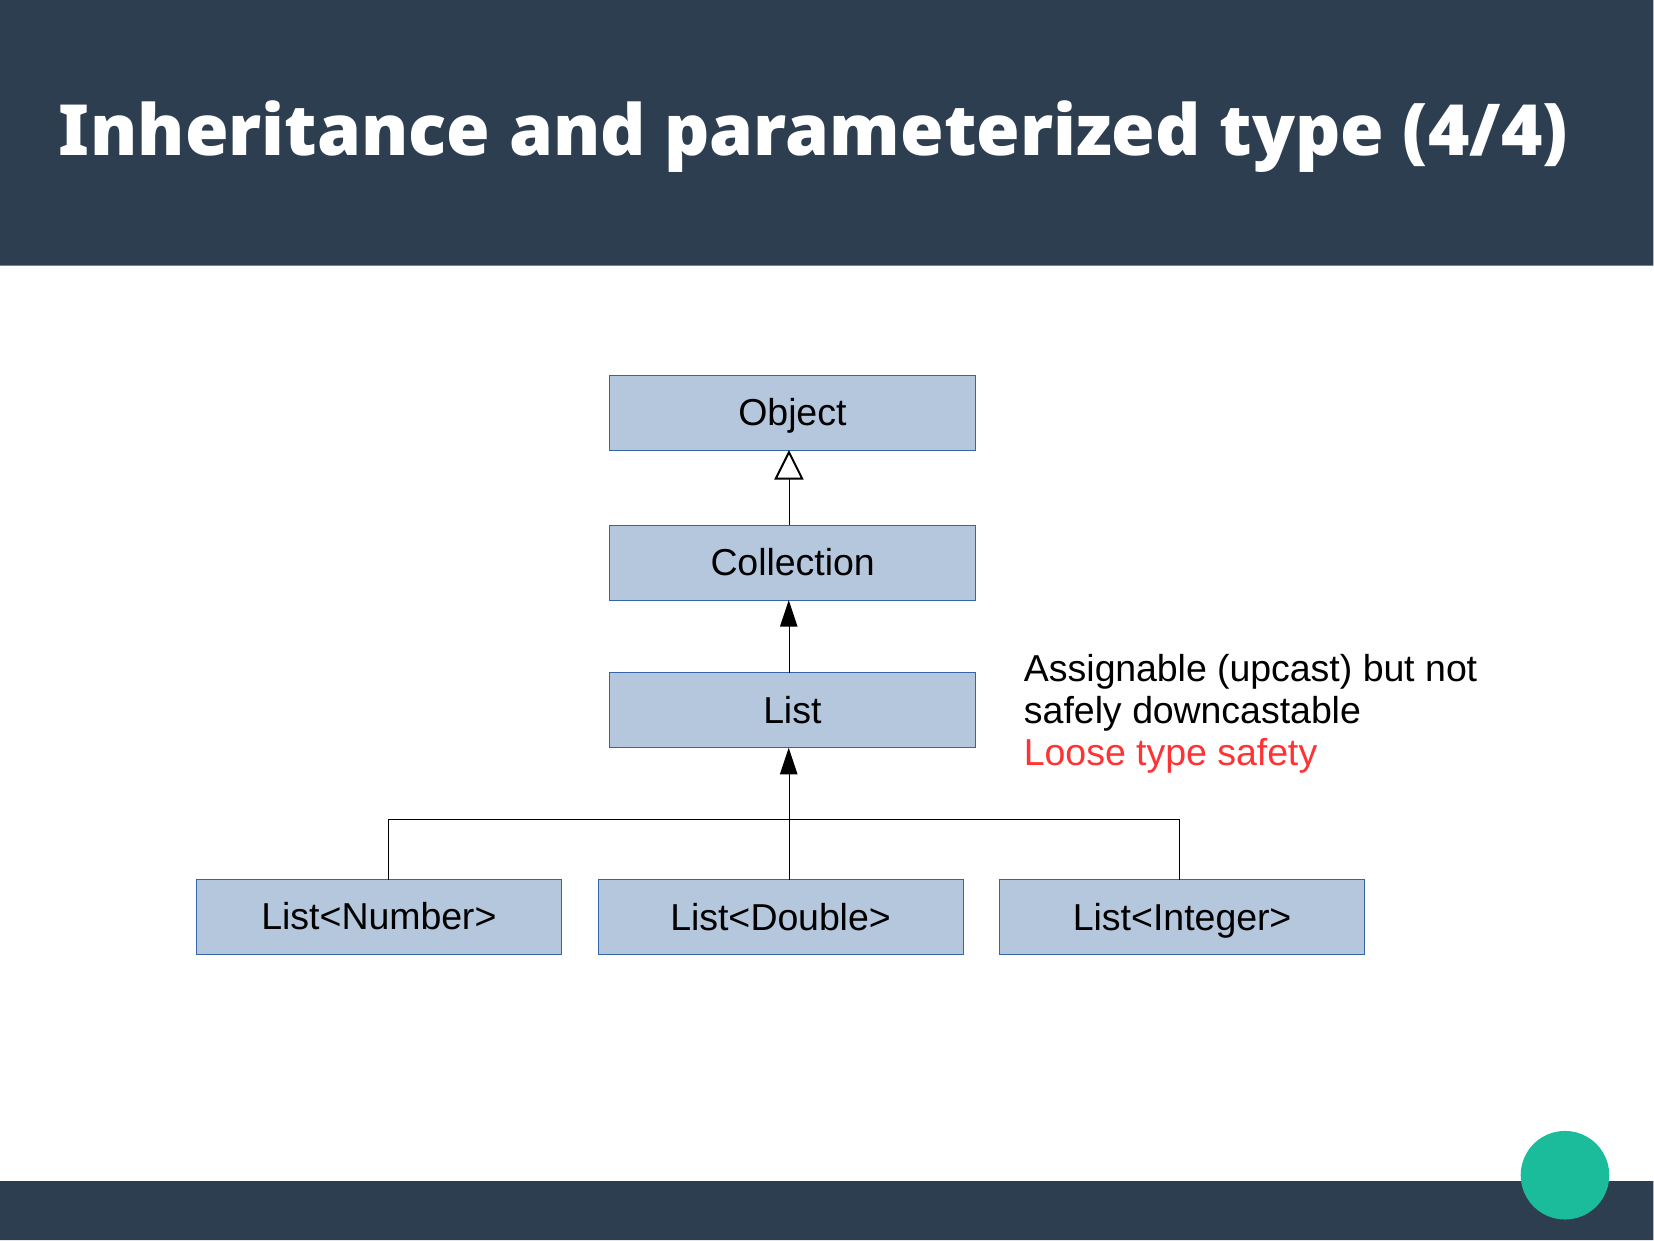

# Inheritance and parameterized type (4/4)
Object
Collection
Assignable (upcast) but not safely downcastable
Loose type safety
List
List<Number>
List<Double>
List<Integer>